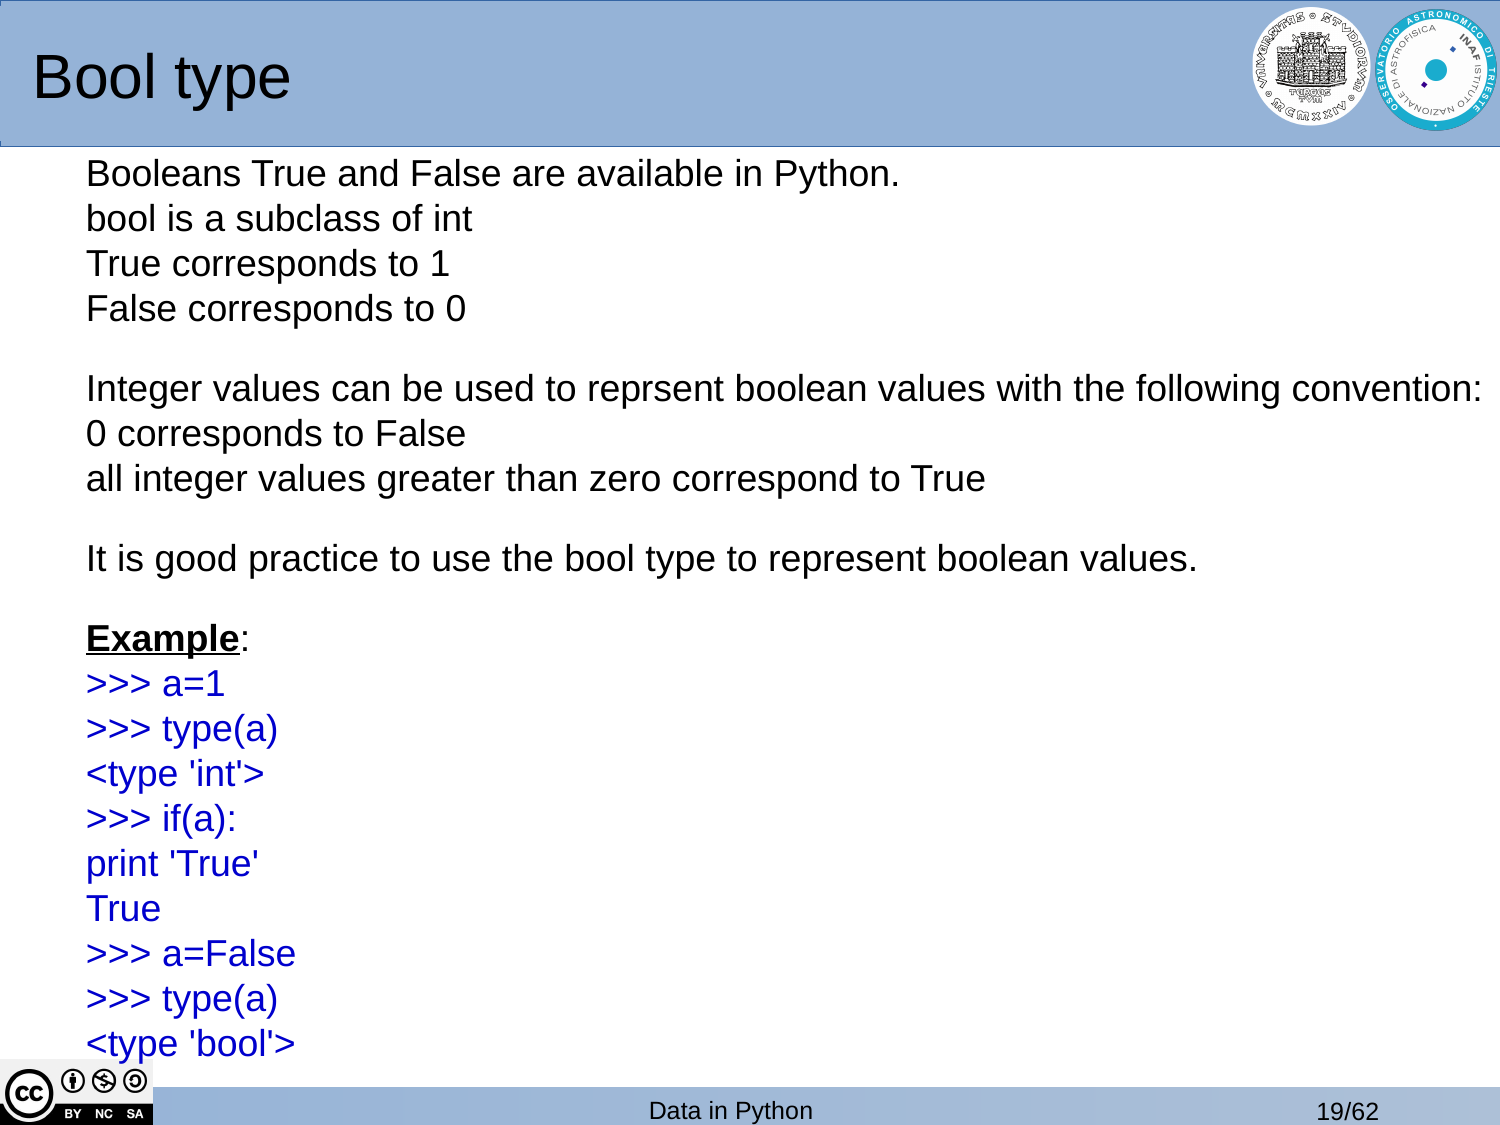

Bool type
# Booleans True and False are available in Python.
bool is a subclass of int
True corresponds to 1
False corresponds to 0
Integer values can be used to reprsent boolean values with the following convention:
0 corresponds to False
all integer values greater than zero correspond to True
It is good practice to use the bool type to represent boolean values.
Example:
>>> a=1
>>> type(a)
<type 'int'>
>>> if(a):
print 'True'
True
>>> a=False
>>> type(a)
<type 'bool'>